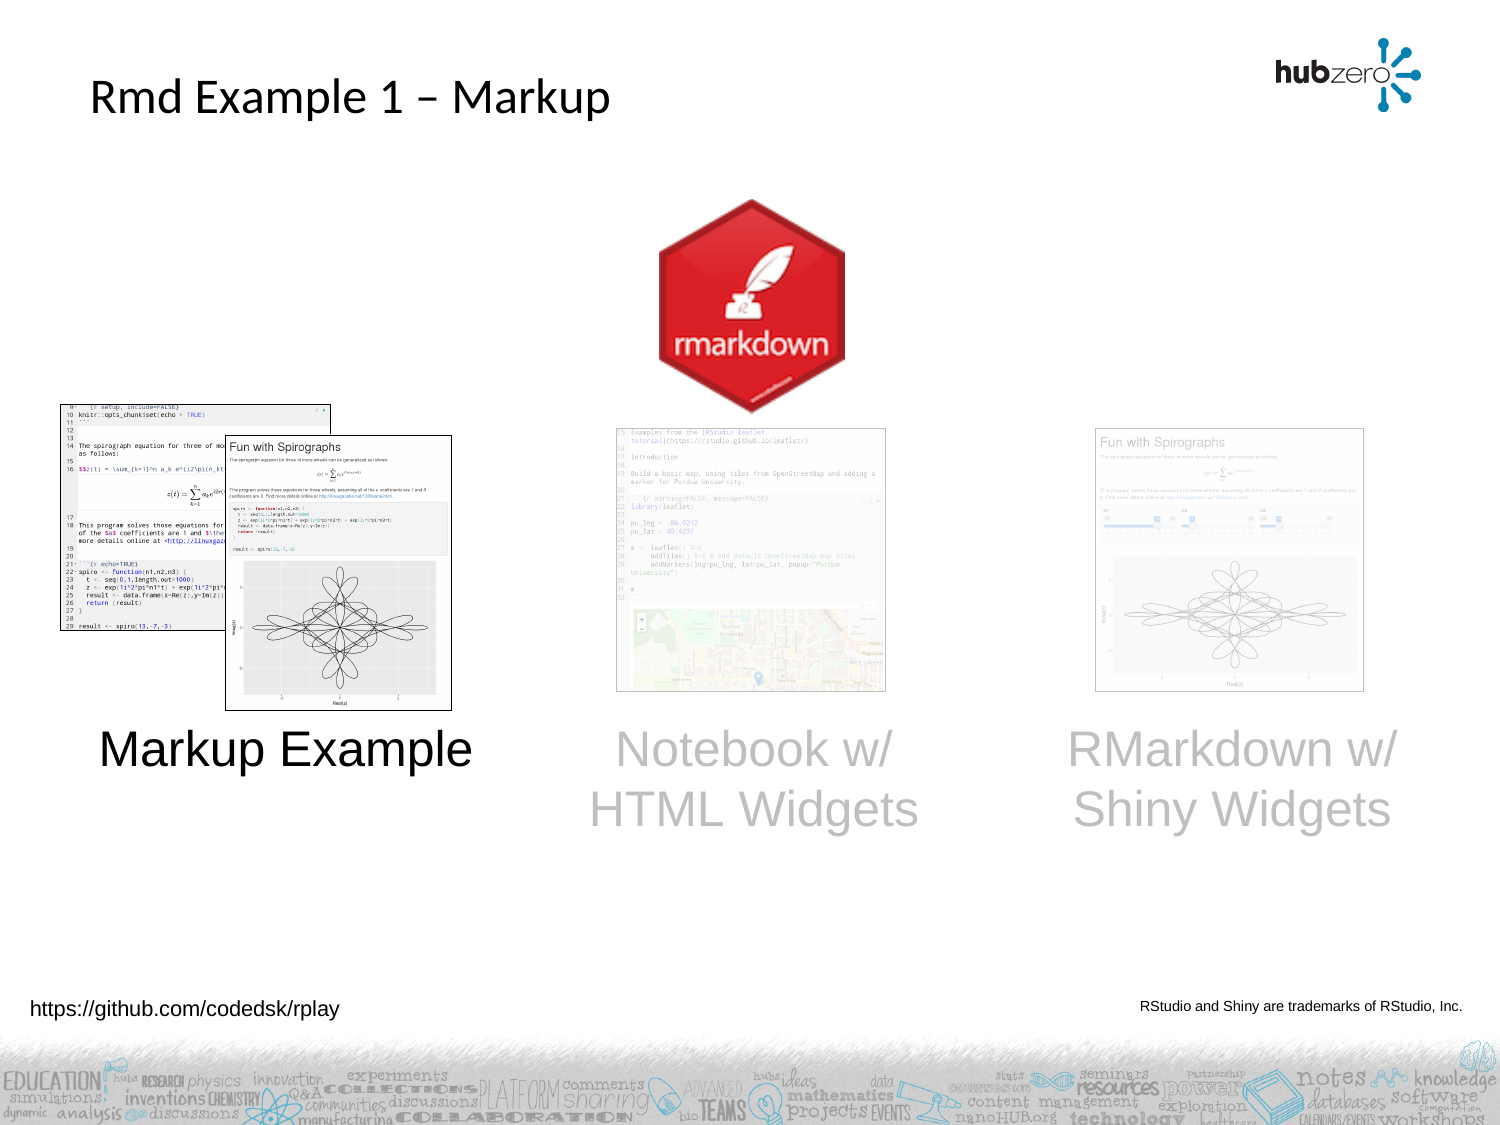

# Rmd Example 1 – Markup
Markup Example
Notebook w/
HTML Widgets
RMarkdown w/
Shiny Widgets
https://github.com/codedsk/rplay
RStudio and Shiny are trademarks of RStudio, Inc.